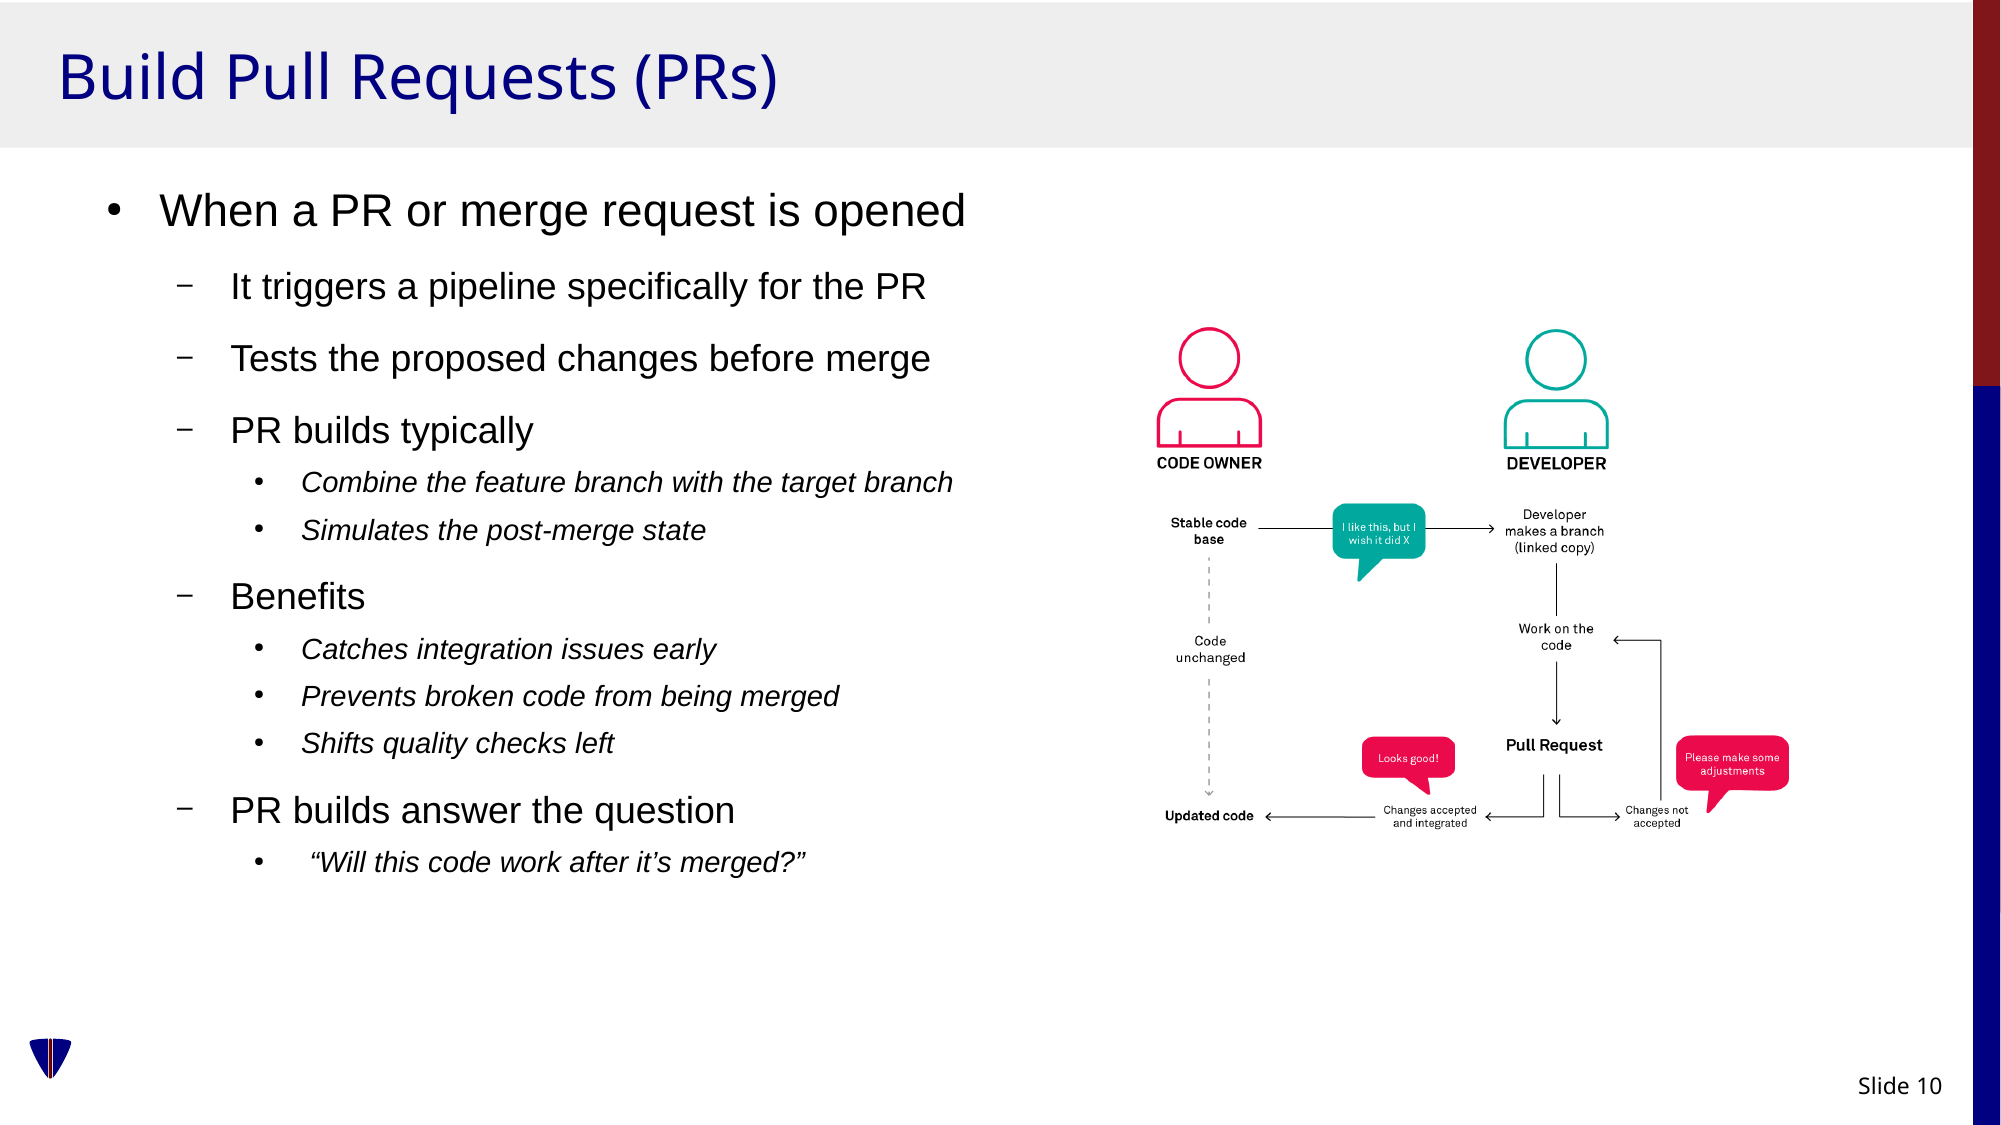

# Build Pull Requests (PRs)
When a PR or merge request is opened
It triggers a pipeline specifically for the PR
Tests the proposed changes before merge
PR builds typically
Combine the feature branch with the target branch
Simulates the post-merge state
Benefits
Catches integration issues early
Prevents broken code from being merged
Shifts quality checks left
PR builds answer the question
 “Will this code work after it’s merged?”